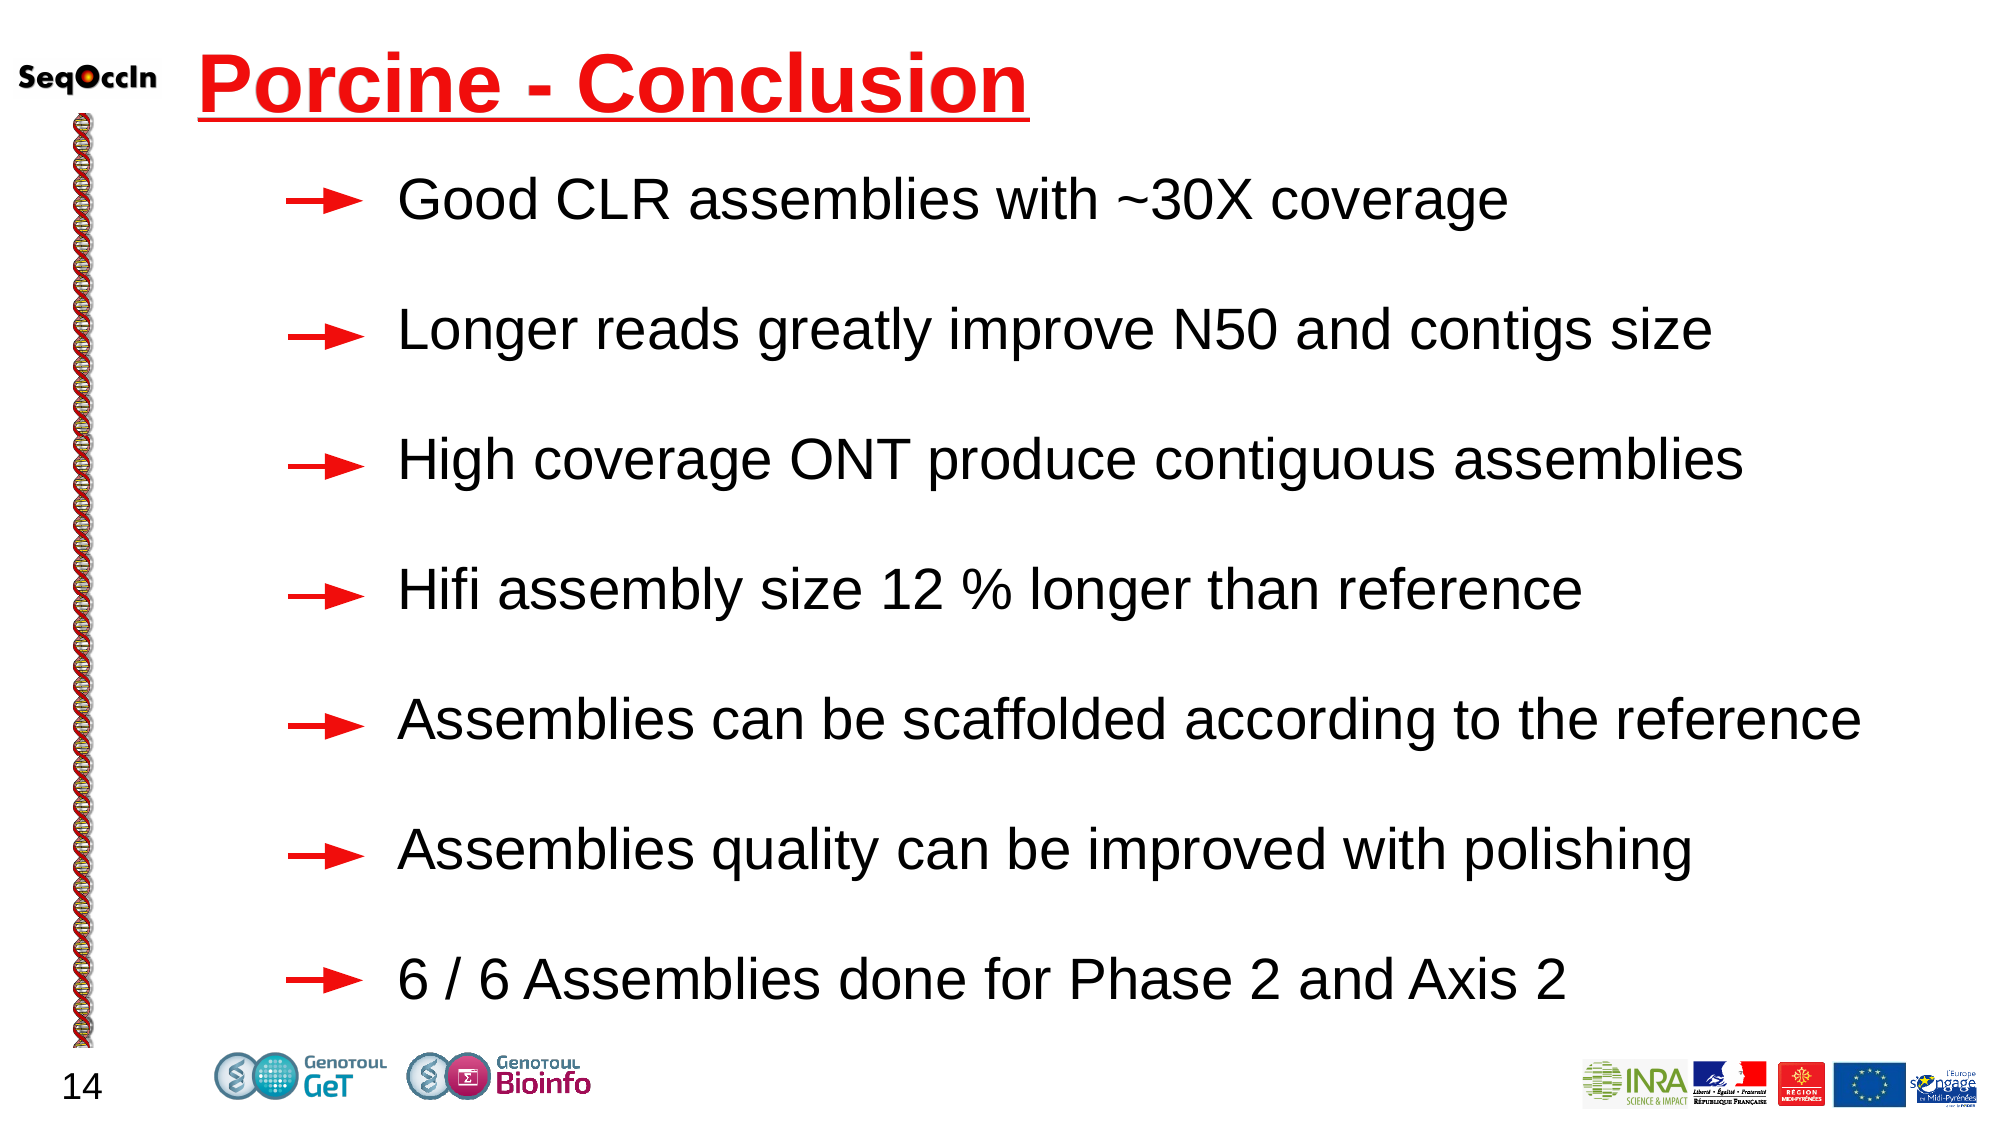

Porcine - Conclusion
Good CLR assemblies with ~30X coverage
Longer reads greatly improve N50 and contigs size
High coverage ONT produce contiguous assemblies
Hifi assembly size 12 % longer than reference
Assemblies can be scaffolded according to the reference
Assemblies quality can be improved with polishing
6 / 6 Assemblies done for Phase 2 and Axis 2